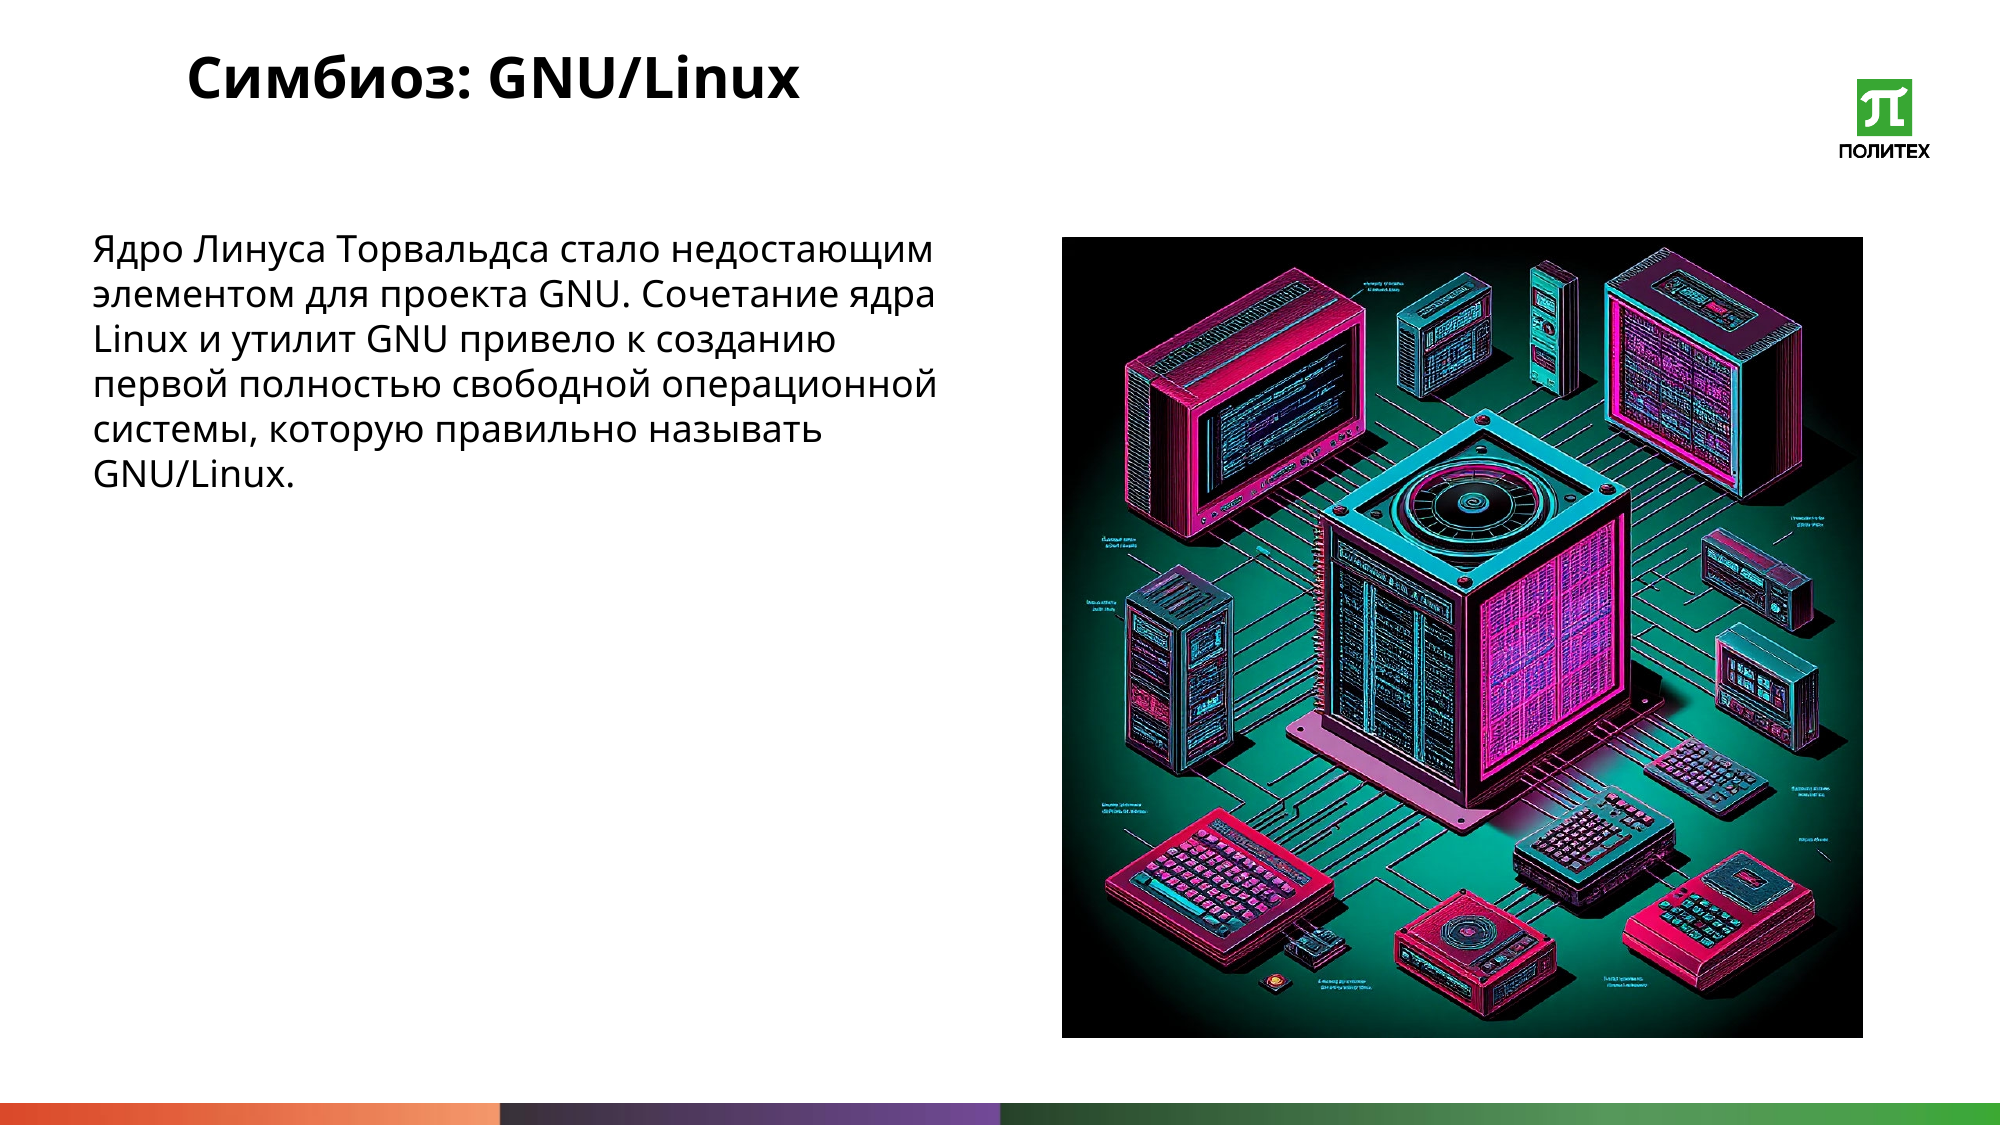

# Симбиоз: GNU/Linux
Ядро Линуса Торвальдса стало недостающим элементом для проекта GNU. Сочетание ядра Linux и утилит GNU привело к созданию первой полностью свободной операционной системы, которую правильно называть GNU/Linux.